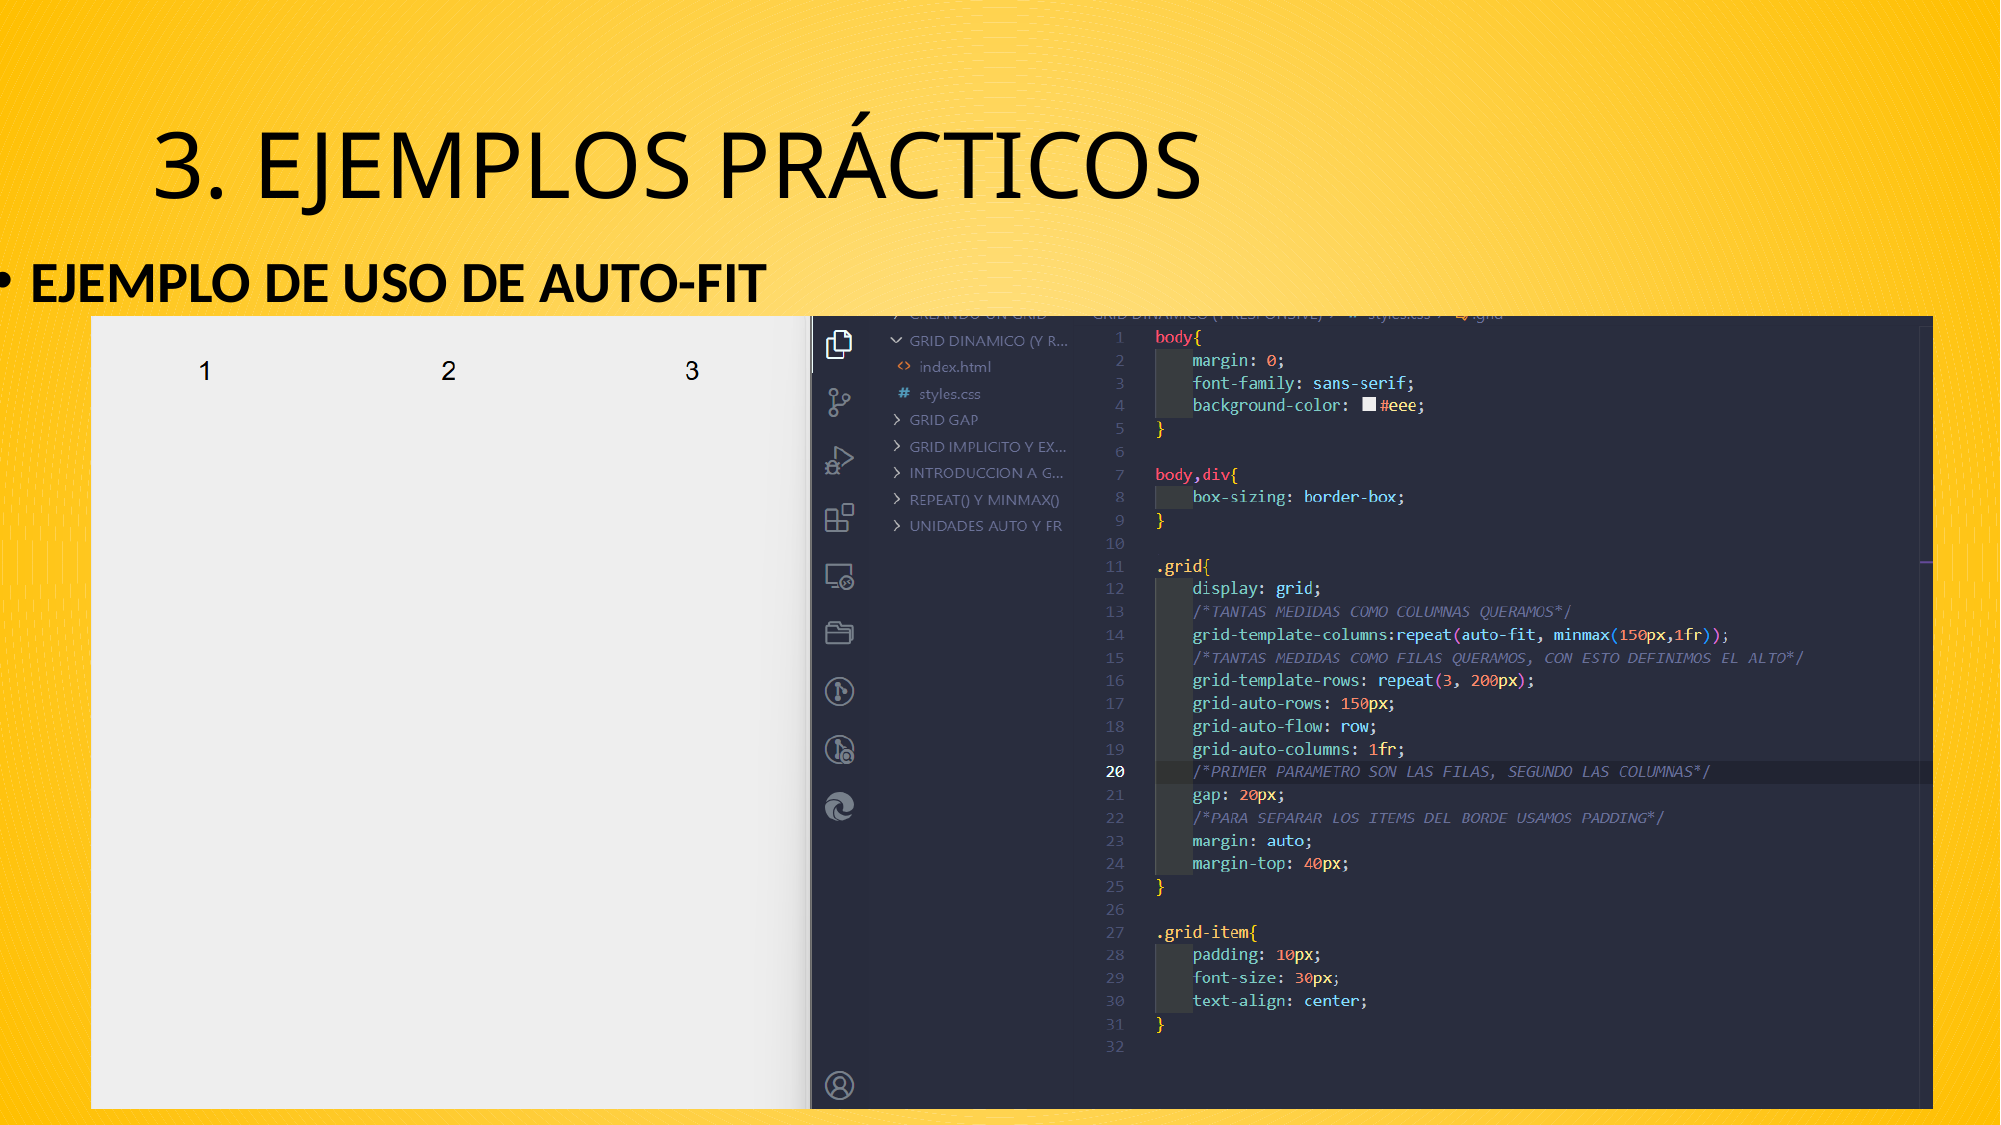

# 3. EJEMPLOS PRÁCTICOS
EJEMPLO DE USO DE AUTO-FIT